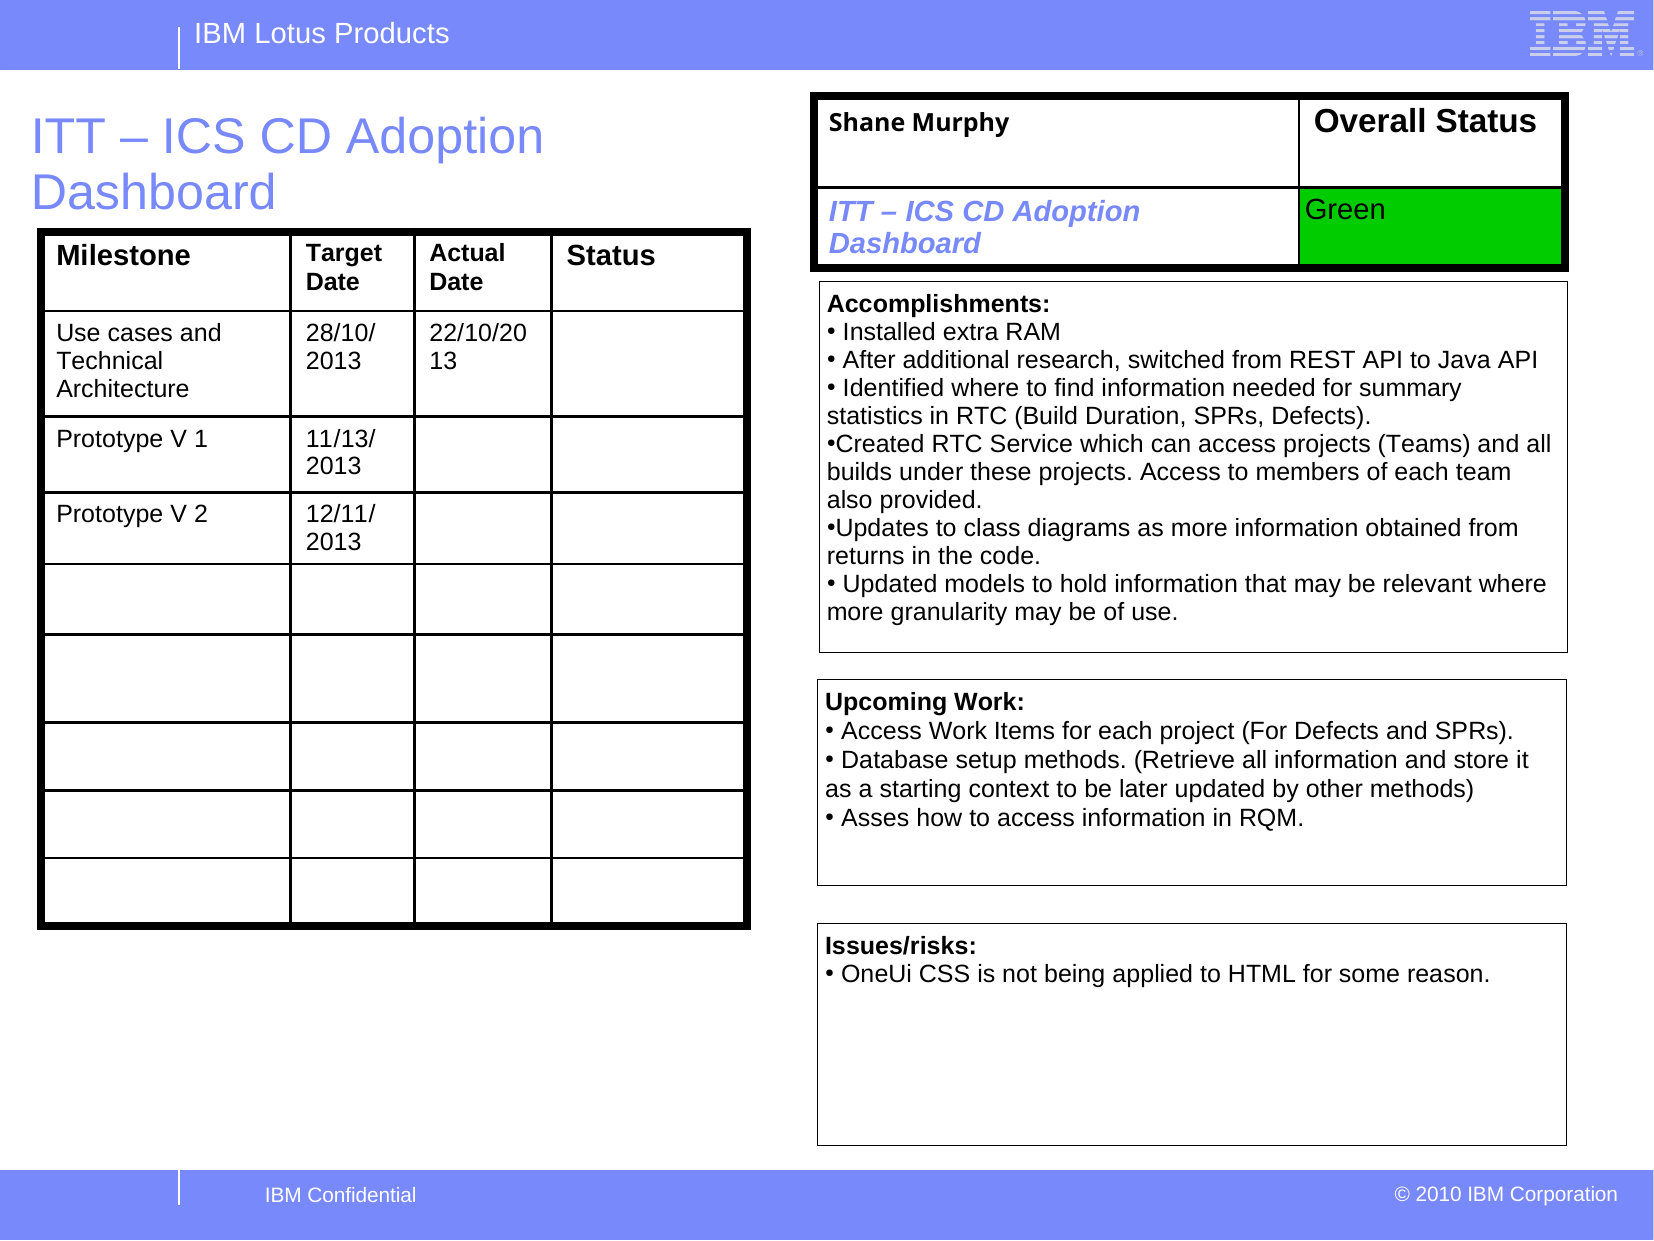

| Shane Murphy | Overall Status |
| --- | --- |
| ITT – ICS CD Adoption Dashboard | Green |
ITT – ICS CD Adoption Dashboard
| Milestone | Target Date | Actual Date | Status |
| --- | --- | --- | --- |
| Use cases and Technical Architecture | 28/10/ 2013 | 22/10/2013 | |
| Prototype V 1 | 11/13/ 2013 | | |
| Prototype V 2 | 12/11/ 2013 | | |
| | | | |
| | | | |
| | | | |
| | | | |
| | | | |
Accomplishments:
 Installed extra RAM
 After additional research, switched from REST API to Java API
 Identified where to find information needed for summary statistics in RTC (Build Duration, SPRs, Defects).
Created RTC Service which can access projects (Teams) and all builds under these projects. Access to members of each team also provided.
Updates to class diagrams as more information obtained from returns in the code.
 Updated models to hold information that may be relevant where more granularity may be of use.
Upcoming Work:
 Access Work Items for each project (For Defects and SPRs).
 Database setup methods. (Retrieve all information and store it as a starting context to be later updated by other methods)
 Asses how to access information in RQM.
Issues/risks:
 OneUi CSS is not being applied to HTML for some reason.